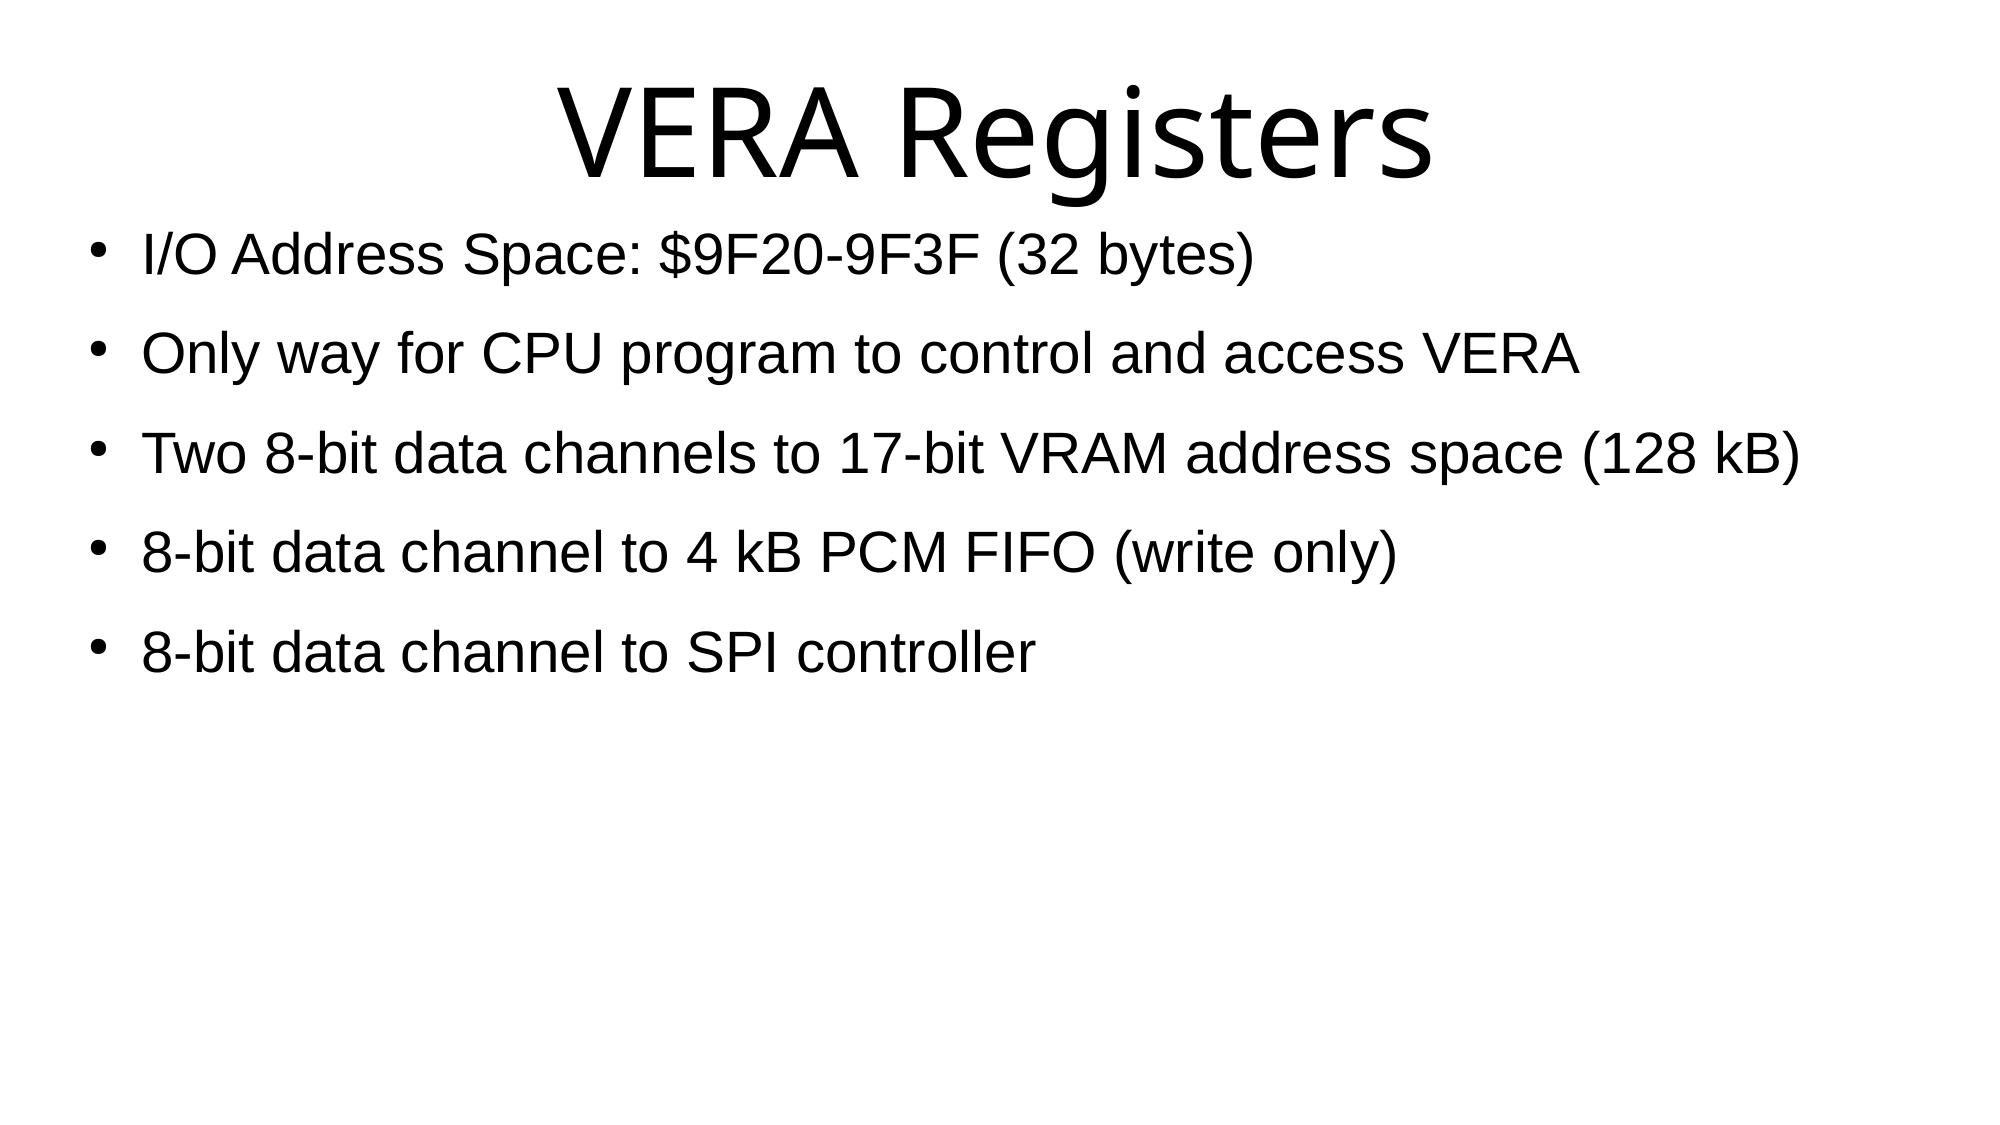

VERA Registers
# I/O Address Space: $9F20-9F3F (32 bytes)
Only way for CPU program to control and access VERA
Two 8-bit data channels to 17-bit VRAM address space (128 kB)
8-bit data channel to 4 kB PCM FIFO (write only)
8-bit data channel to SPI controller